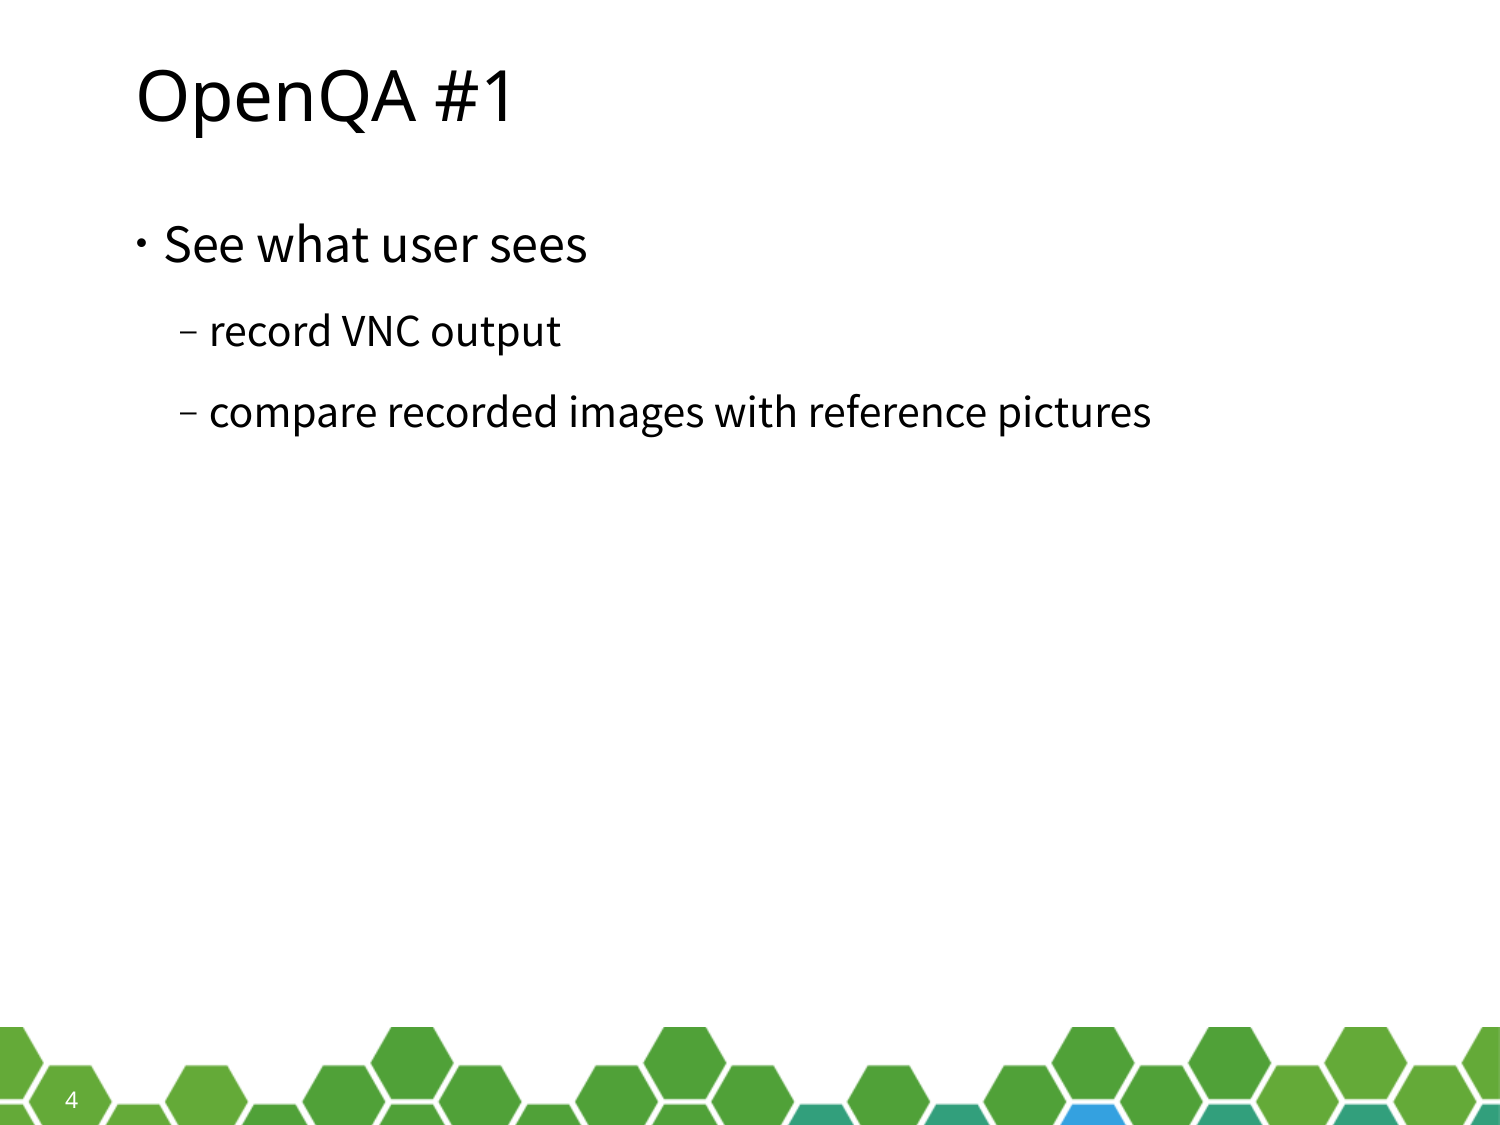

# OpenQA #1
See what user sees
record VNC output
compare recorded images with reference pictures